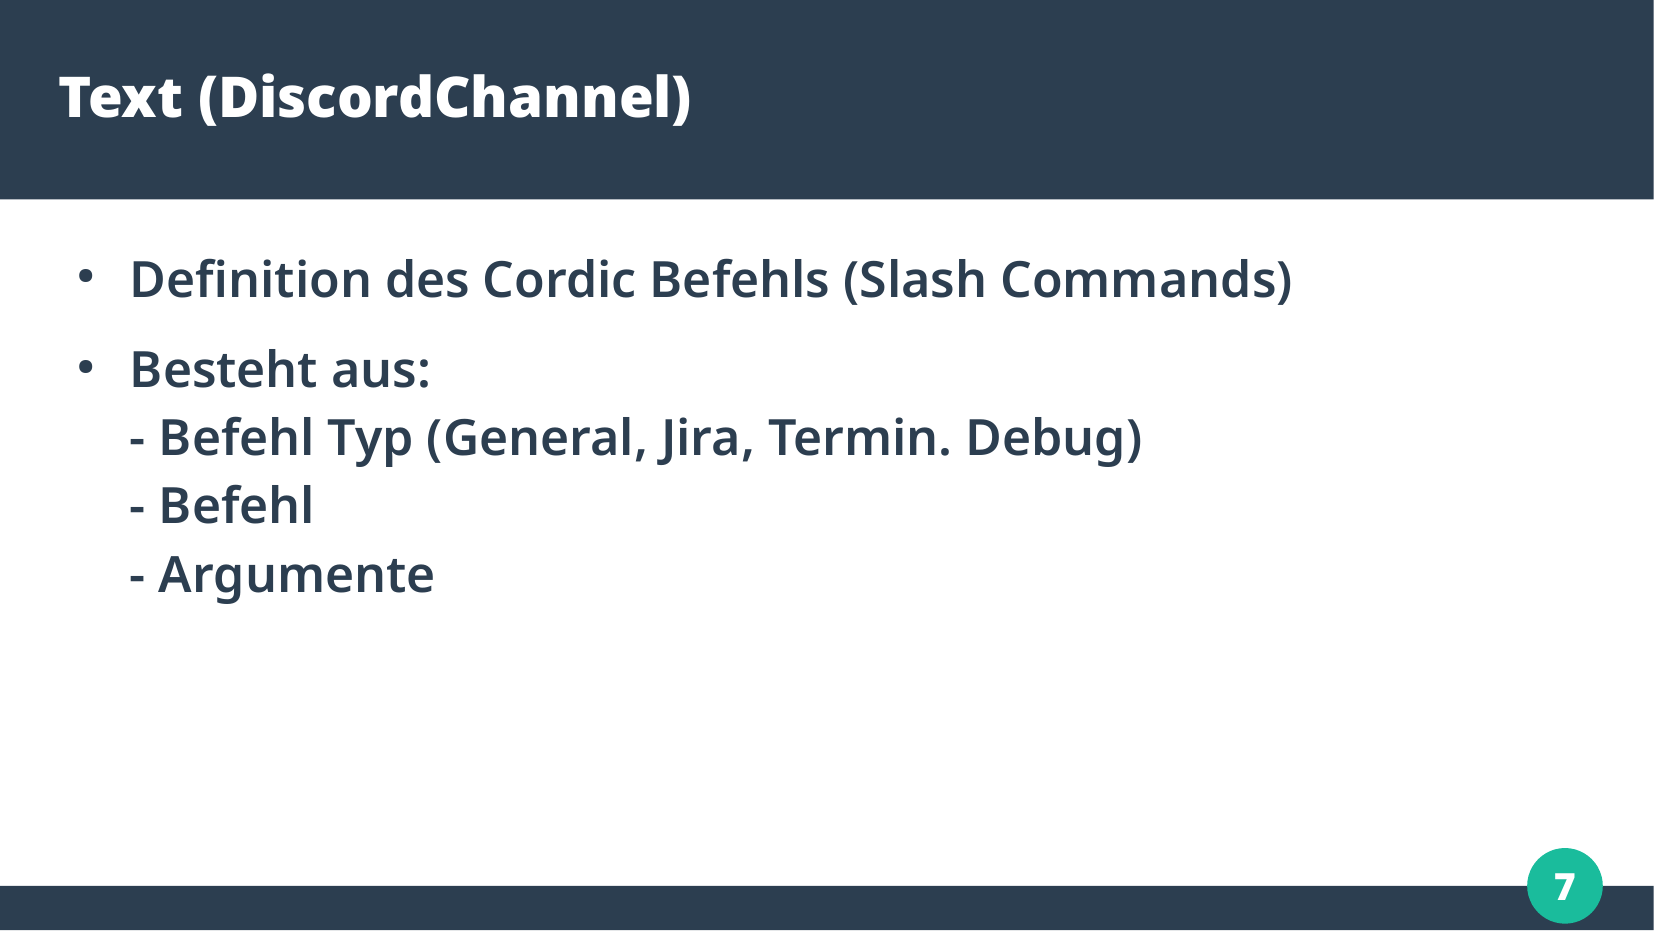

# Text (DiscordChannel)
Definition des Cordic Befehls (Slash Commands)
Besteht aus:
- Befehl Typ (General, Jira, Termin. Debug)
- Befehl
- Argumente